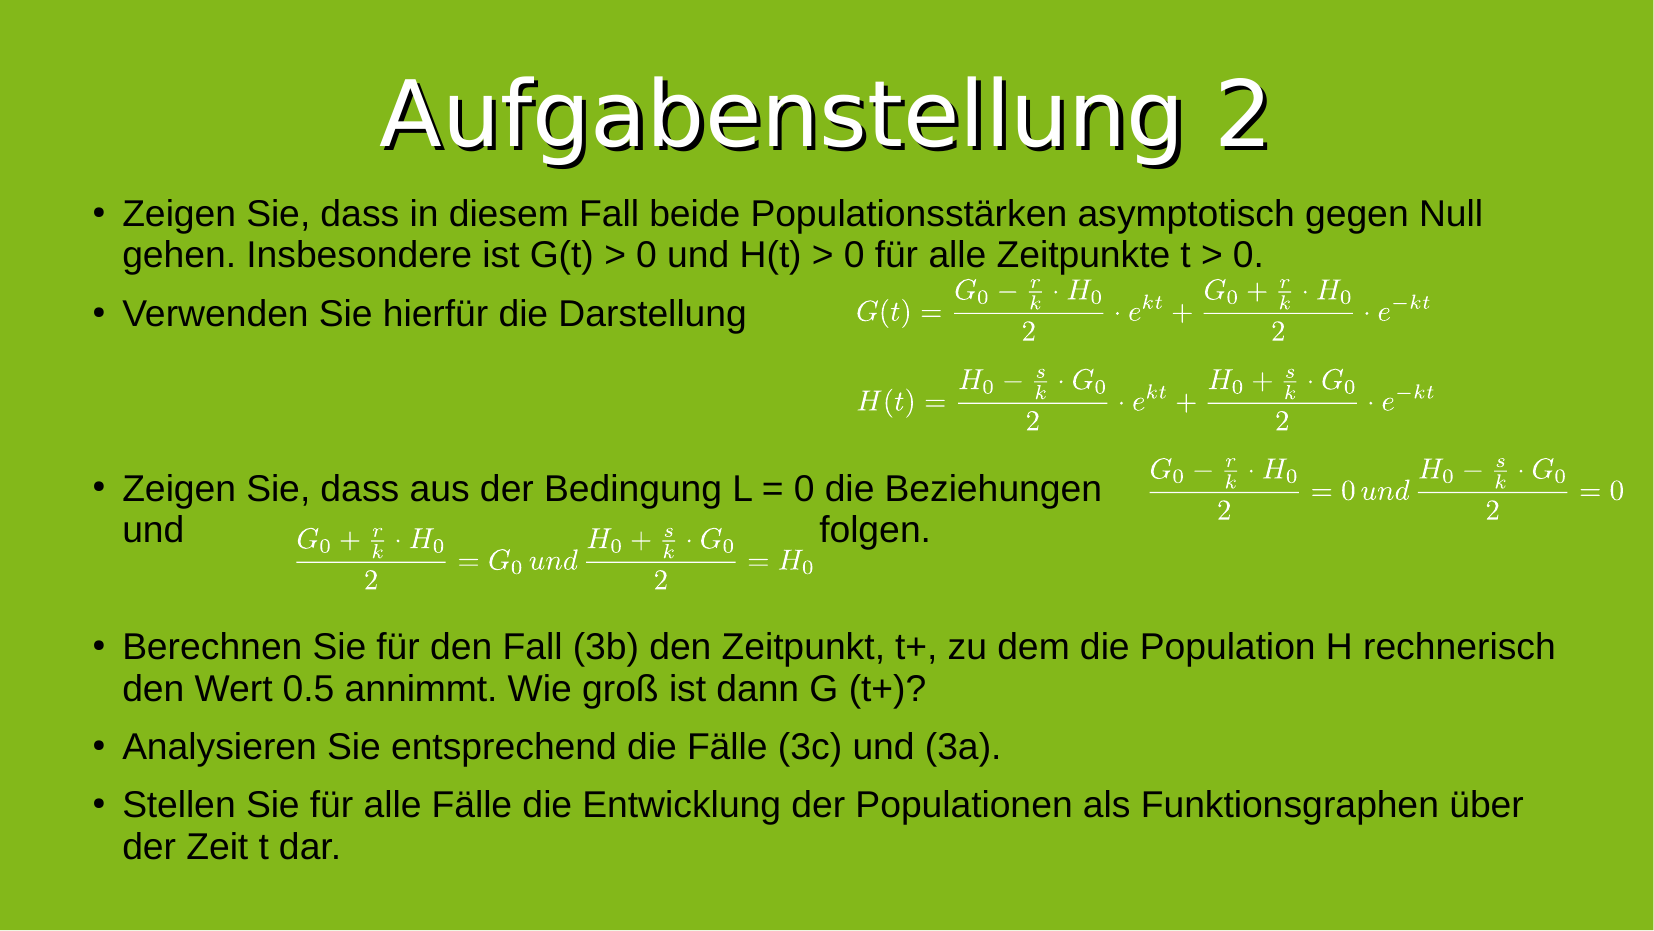

# Aufgabenstellung 2
Zeigen Sie, dass in diesem Fall beide Populationsstärken asymptotisch gegen Null gehen. Insbesondere ist G(t) > 0 und H(t) > 0 für alle Zeitpunkte t > 0.
Verwenden Sie hierfür die Darstellung
Zeigen Sie, dass aus der Bedingung L = 0 die Beziehungen
und folgen.
Berechnen Sie für den Fall (3b) den Zeitpunkt, t+, zu dem die Population H rechnerisch den Wert 0.5 annimmt. Wie groß ist dann G (t+)?
Analysieren Sie entsprechend die Fälle (3c) und (3a).
Stellen Sie für alle Fälle die Entwicklung der Populationen als Funktionsgraphen über der Zeit t dar.